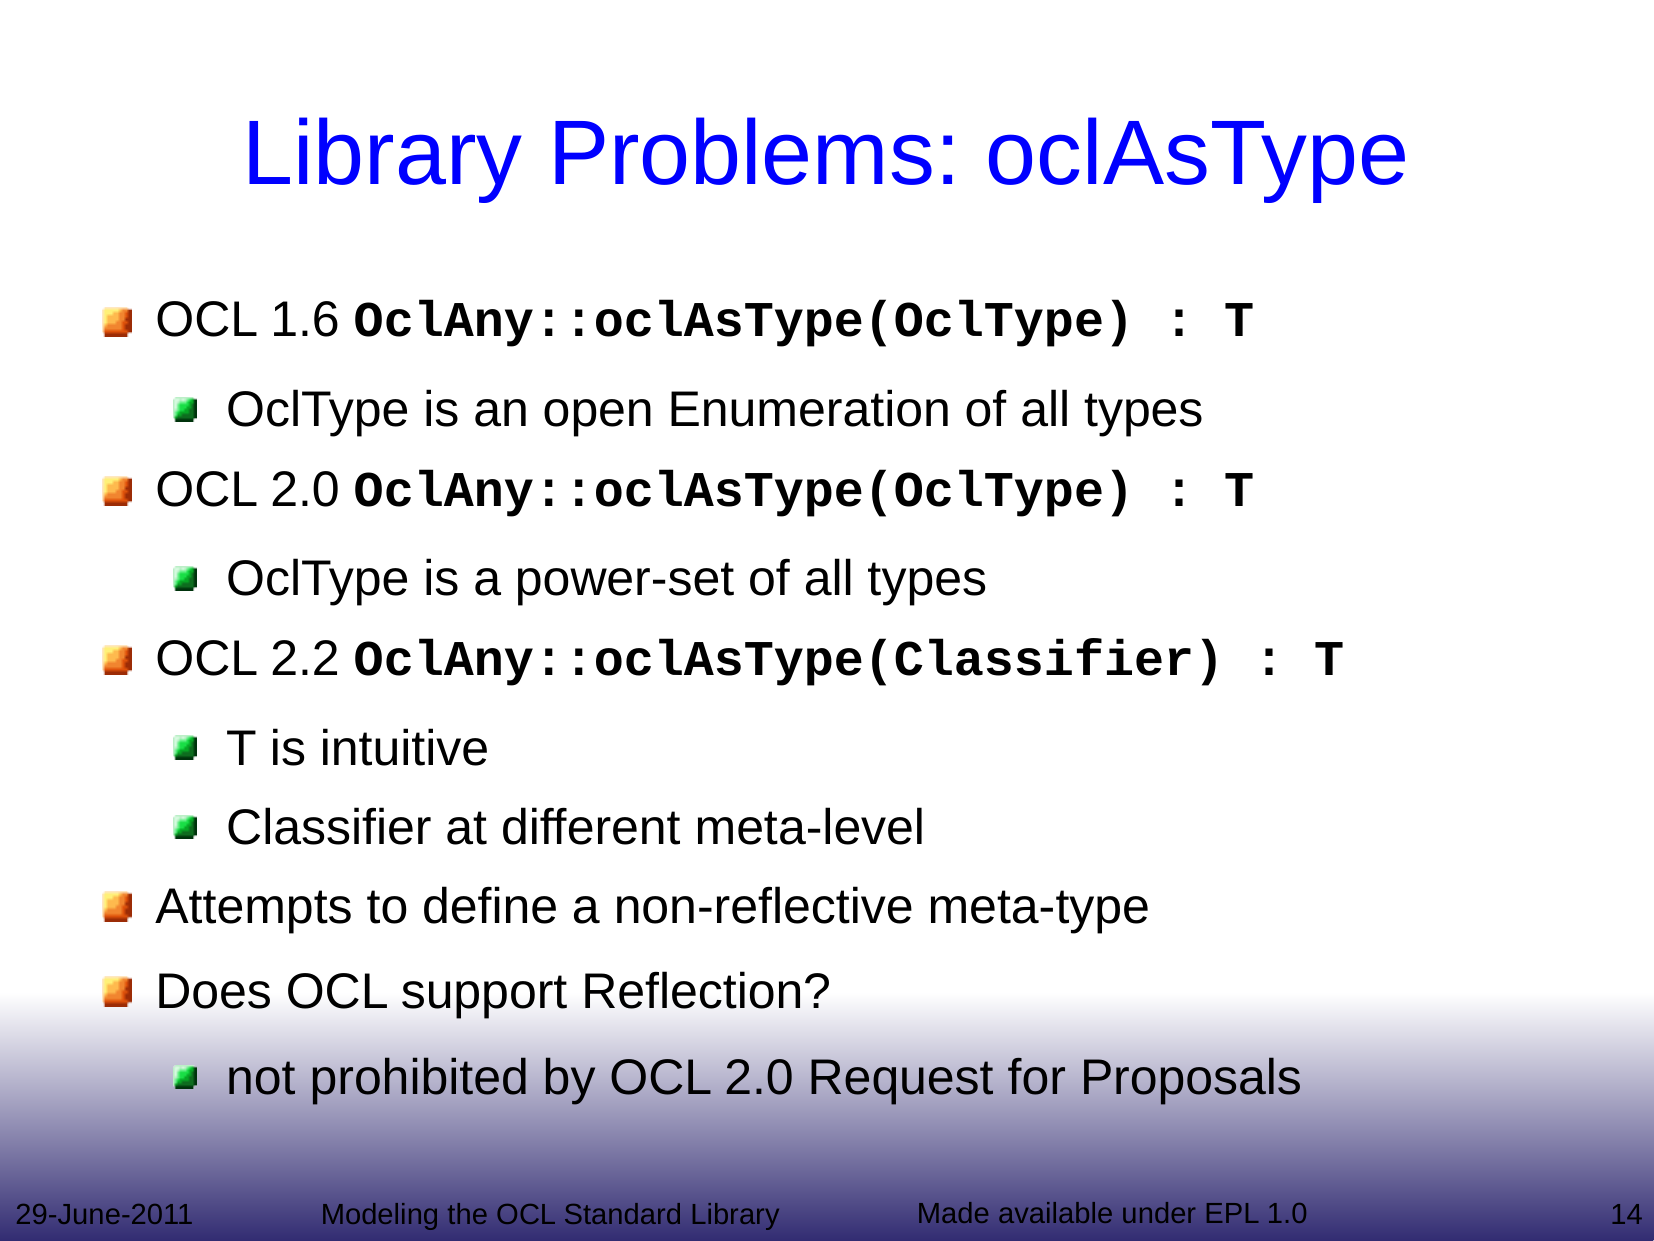

# Library Problems: oclAsType
OCL 1.6 OclAny::oclAsType(OclType) : T
OclType is an open Enumeration of all types
OCL 2.0 OclAny::oclAsType(OclType) : T
OclType is a power-set of all types
OCL 2.2 OclAny::oclAsType(Classifier) : T
T is intuitive
Classifier at different meta-level
Attempts to define a non-reflective meta-type
Does OCL support Reflection?
not prohibited by OCL 2.0 Request for Proposals
29-June-2011
Modeling the OCL Standard Library
14